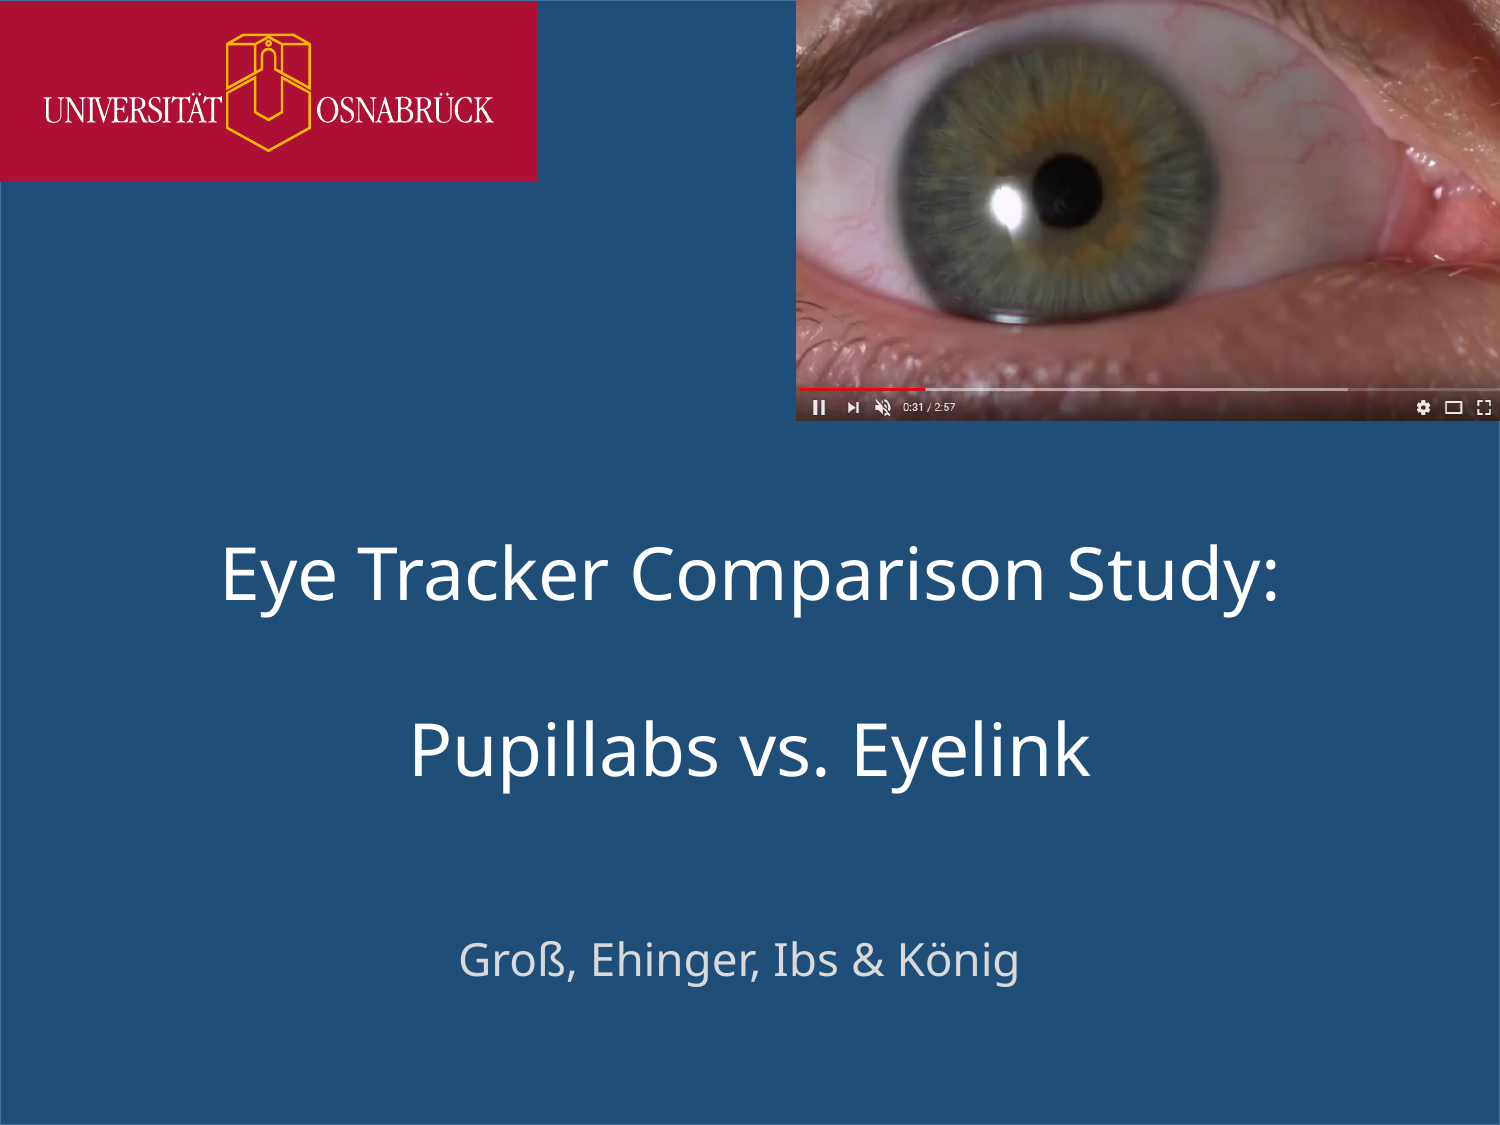

# Eye Tracker Comparison Study: Pupillabs vs. Eyelink
Groß, Ehinger, Ibs & König